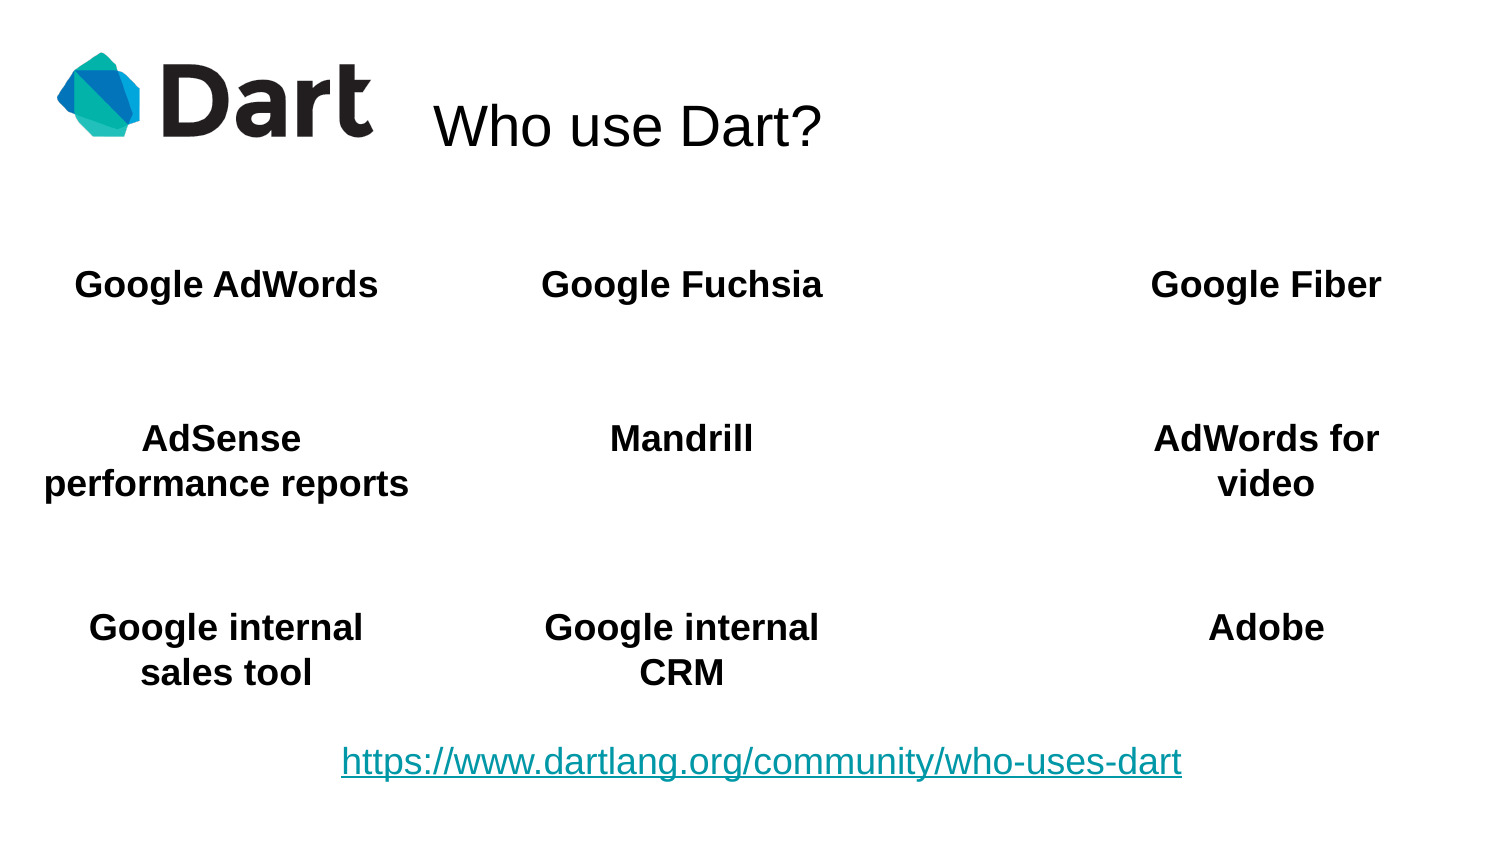

# Who use Dart?
Google AdWords
Google Fuchsia
Google Fiber
AdSense
performance reports
Mandrill
AdWords for video
Google internal sales tool
Google internal CRM
Adobe
https://www.dartlang.org/community/who-uses-dart